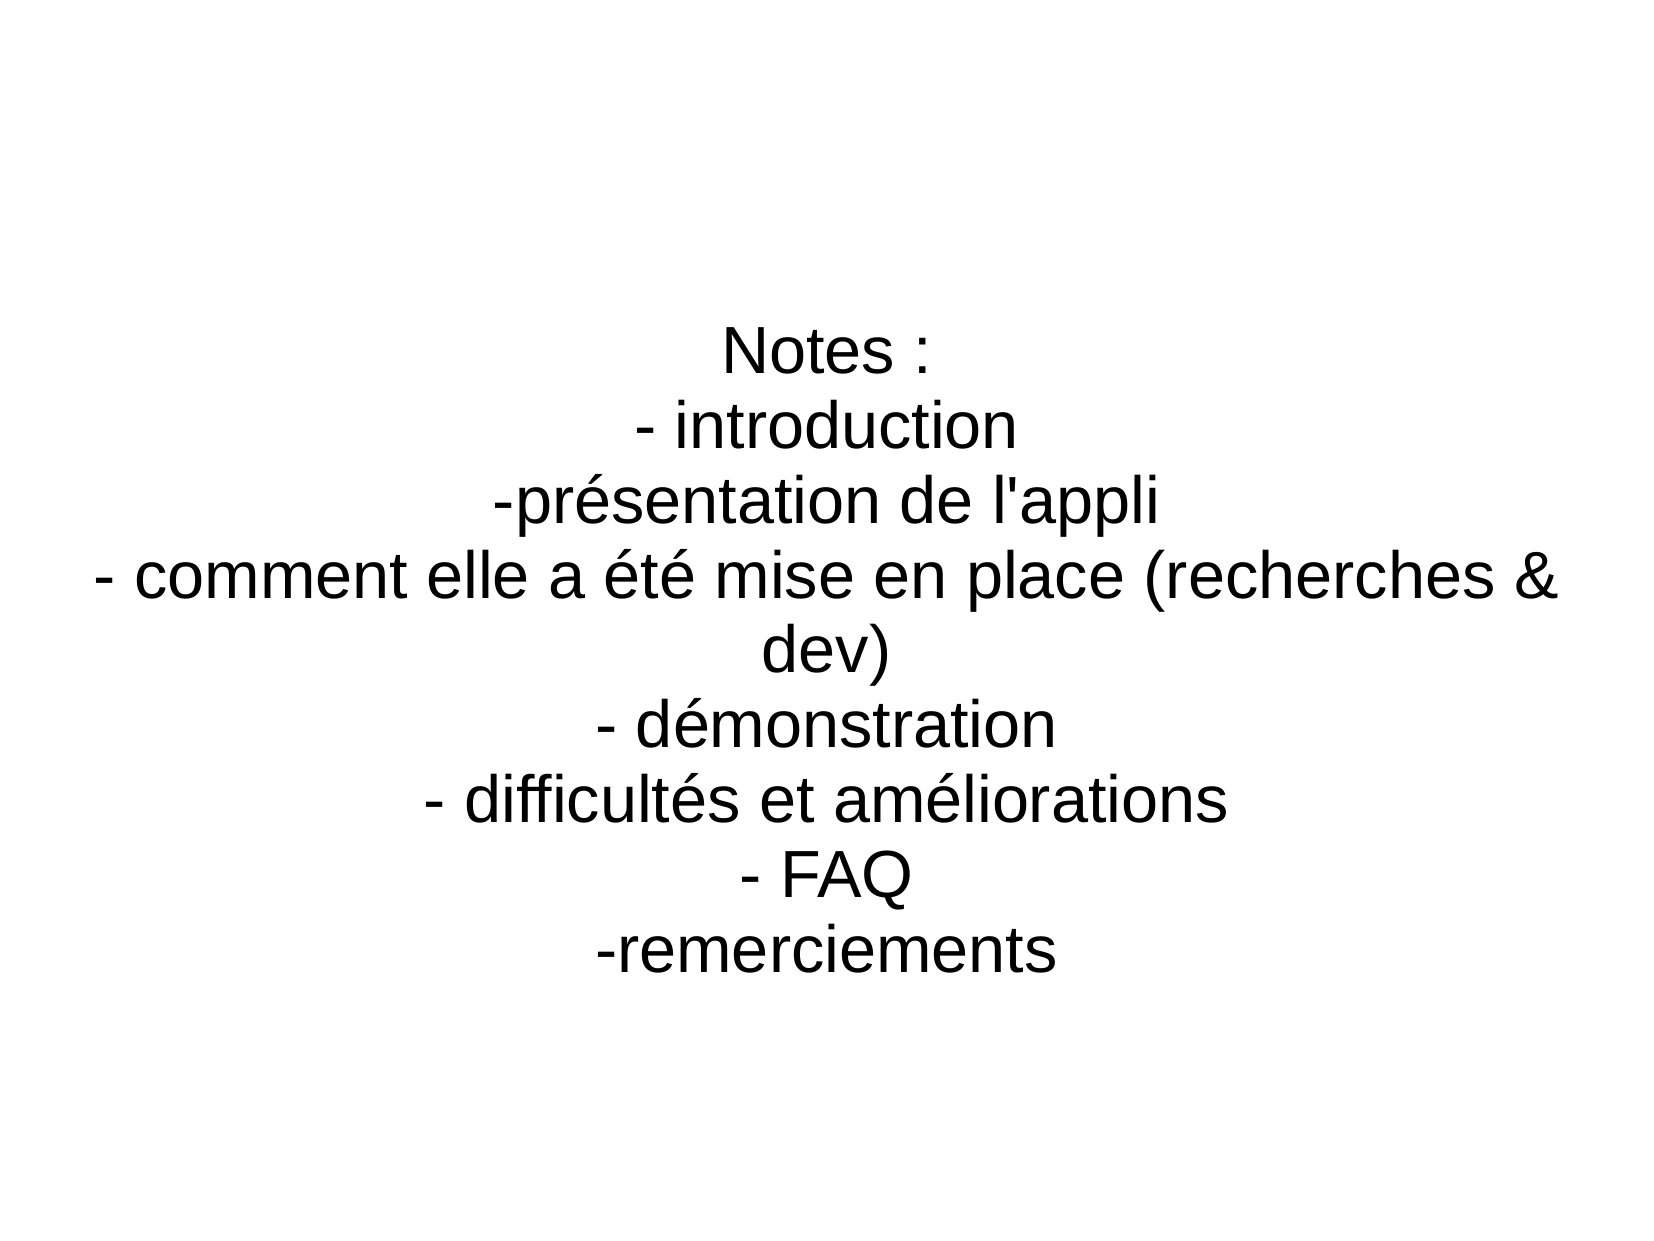

#
Notes :
- introduction
-présentation de l'appli
- comment elle a été mise en place (recherches & dev)
- démonstration
- difficultés et améliorations
- FAQ
-remerciements